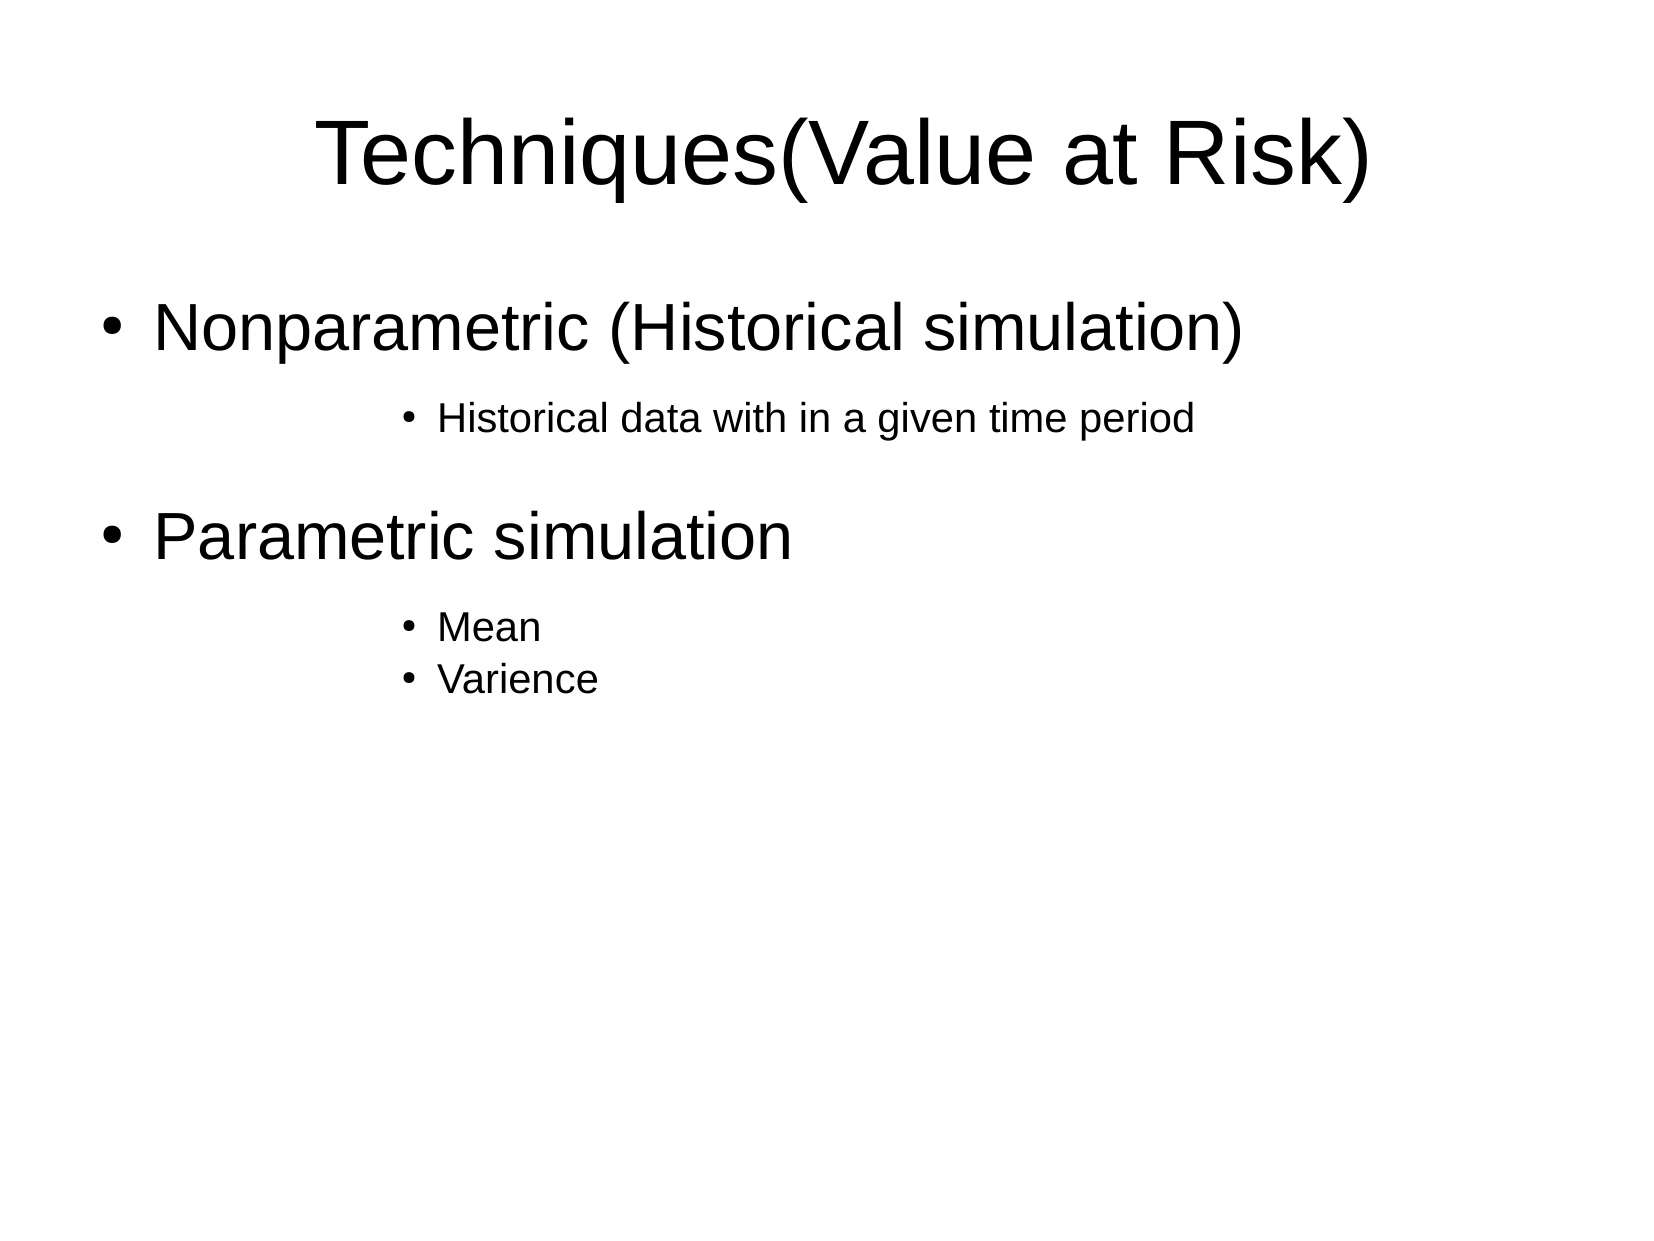

# Techniques(Value at Risk)
Nonparametric (Historical simulation)
Historical data with in a given time period
Parametric simulation
Mean
Varience